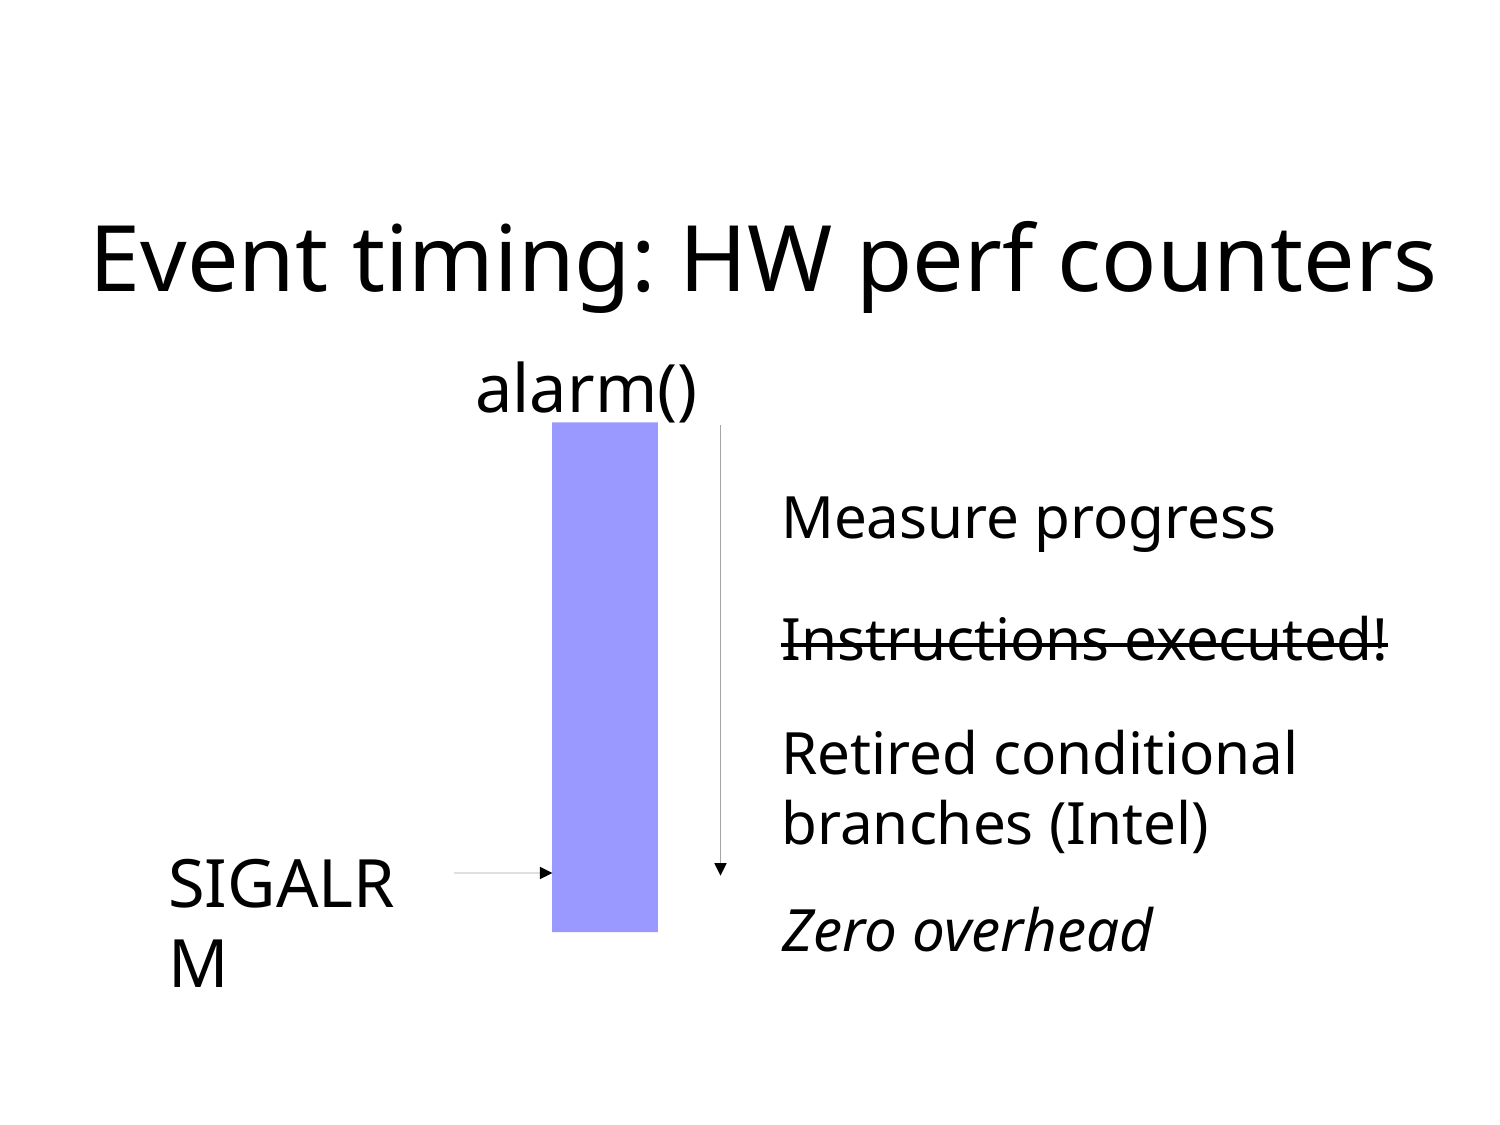

Event timing: HW perf counters
alarm()
Measure progress
Instructions executed!
Instructions executed!
Retired conditional branches (Intel)
SIGALRM
Zero overhead